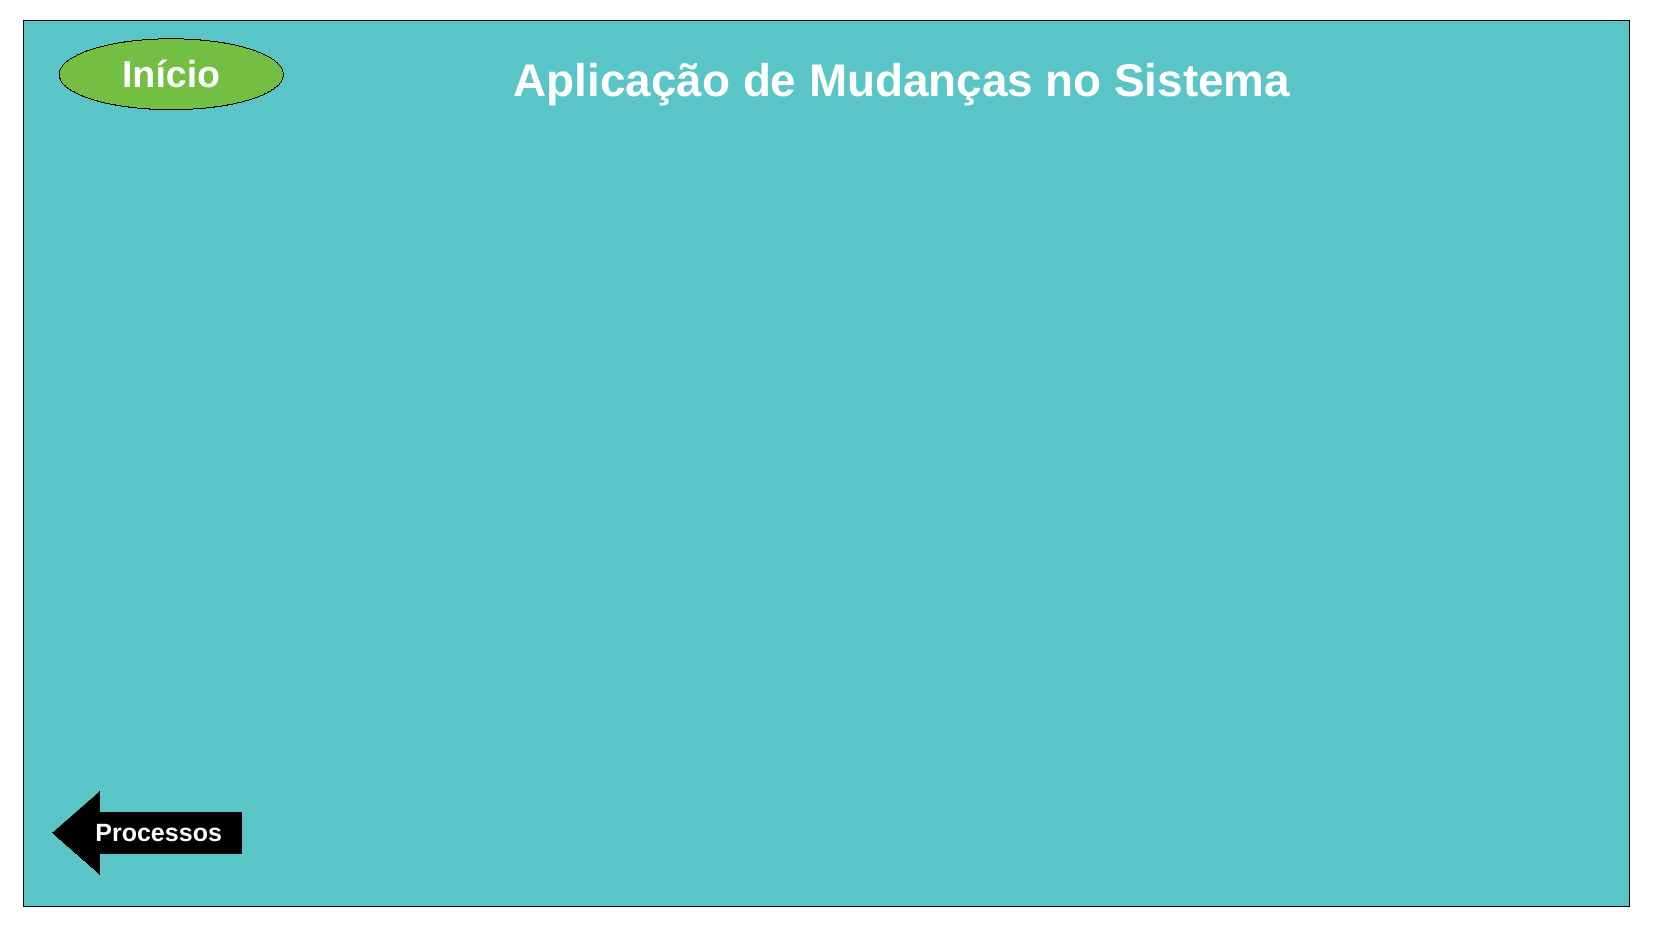

Início
Aplicação de Mudanças no Sistema
Processos